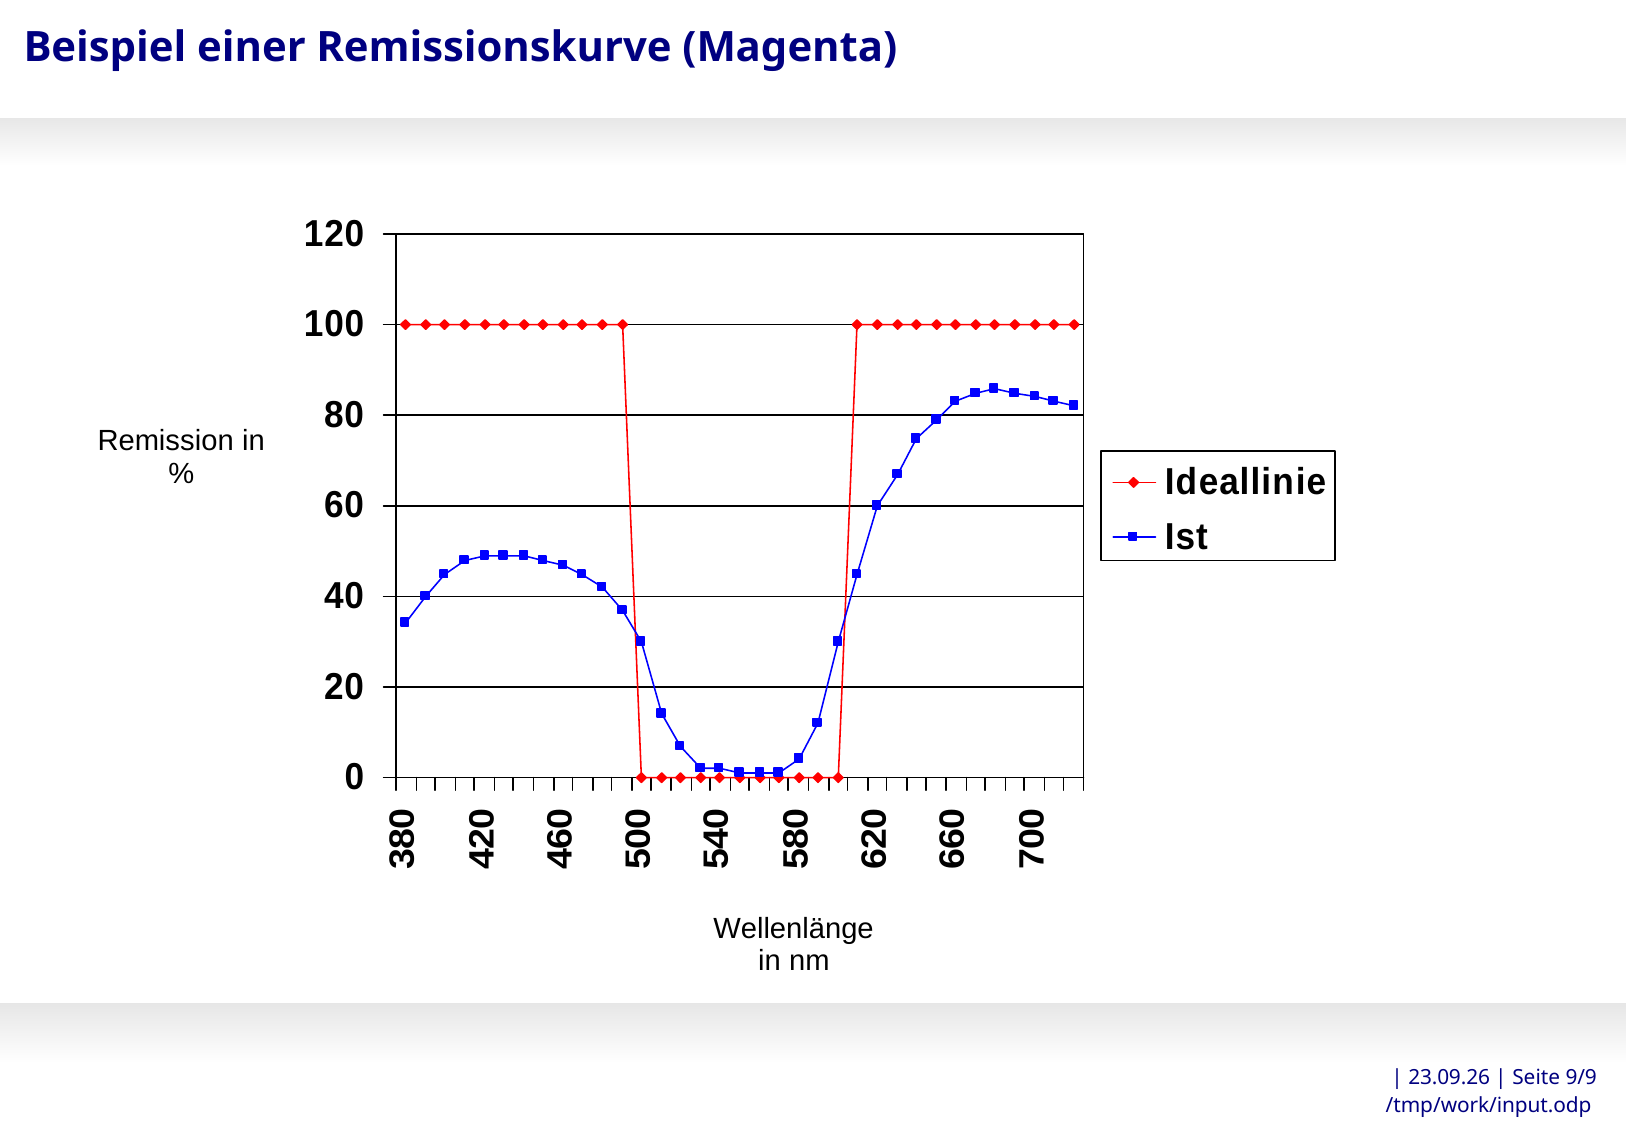

# Beispiel einer Remissionskurve (Magenta)
Remission in %
Wellenlänge in nm